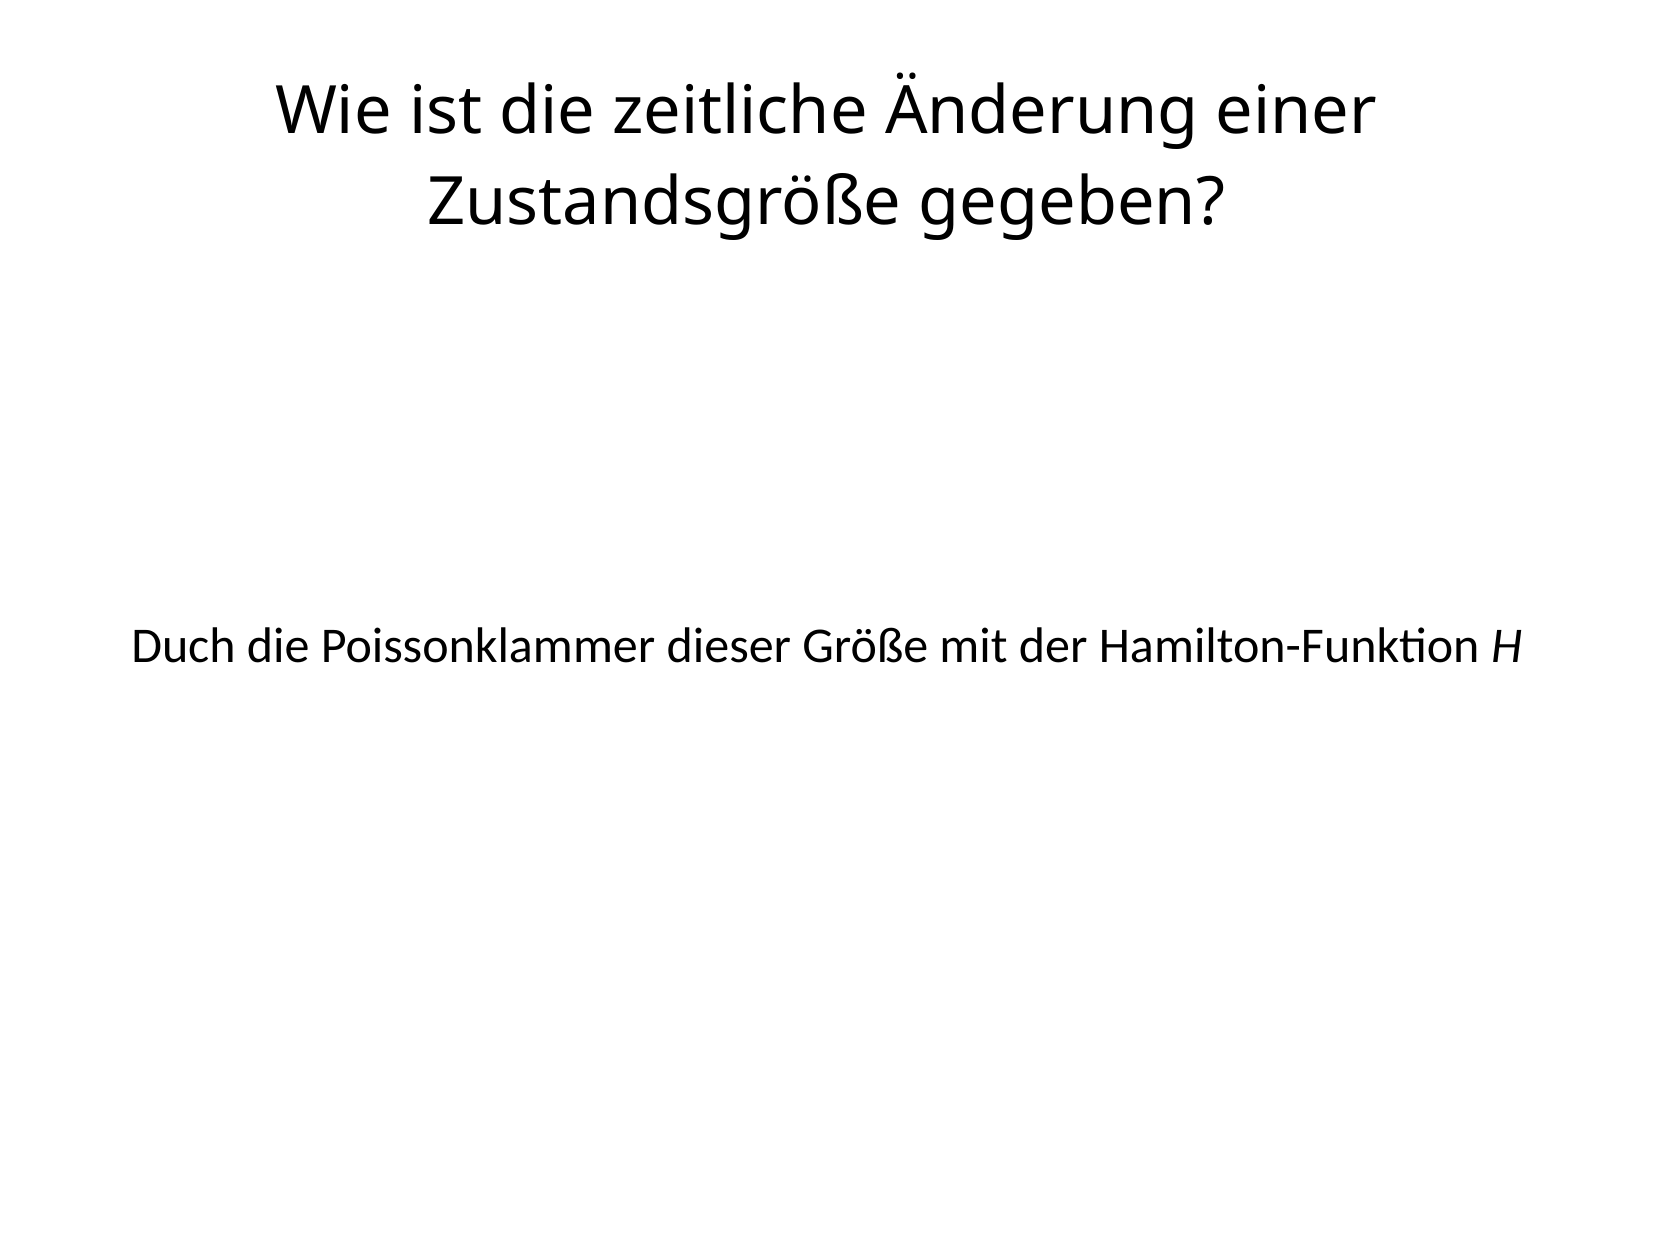

# Wie ist die zeitliche Änderung einer Zustandsgröße gegeben?
Duch die Poissonklammer dieser Größe mit der Hamilton-Funktion H